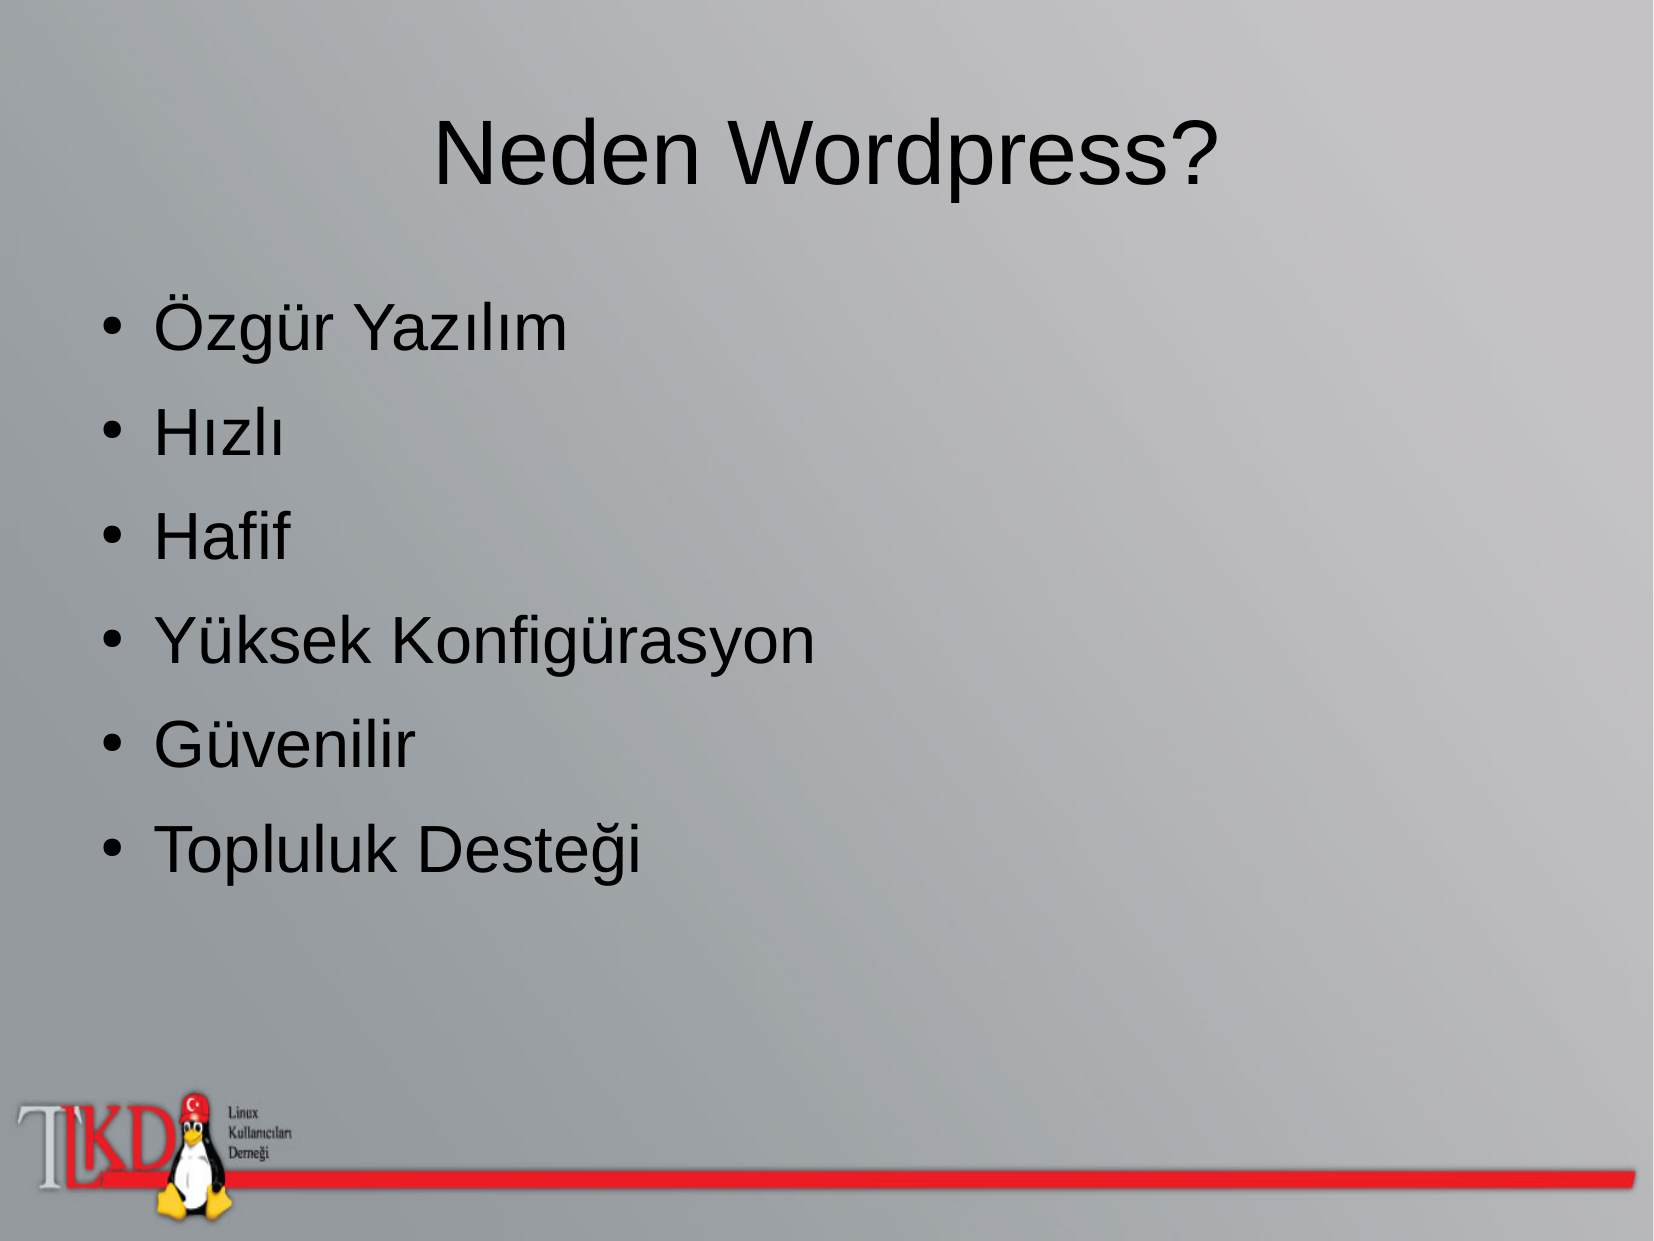

# Neden Wordpress?
Özgür Yazılım
Hızlı
Hafif
Yüksek Konfigürasyon
Güvenilir
Topluluk Desteği